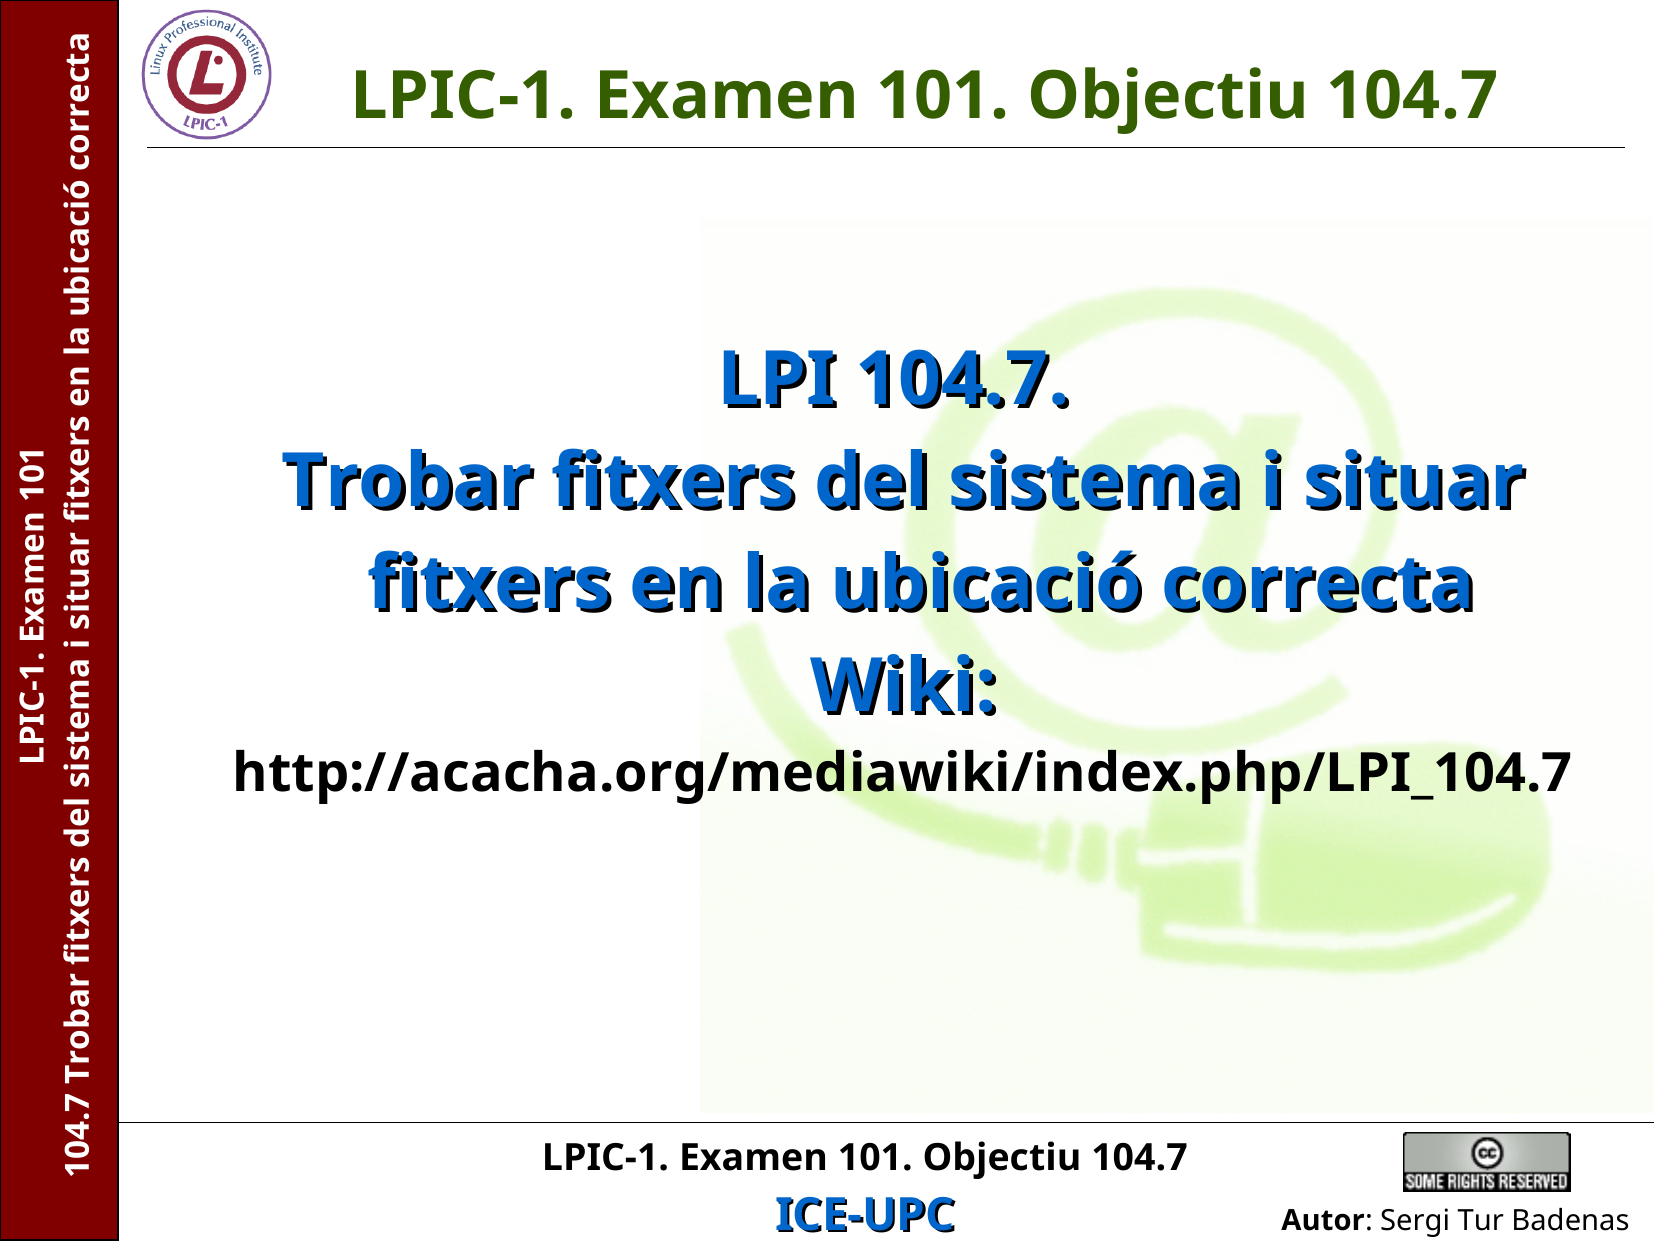

LPIC-1. Examen 101. Objectiu 104.7
# LPI 104.7.
Trobar fitxers del sistema i situar fitxers en la ubicació correcta
Wiki:
http://acacha.org/mediawiki/index.php/LPI_104.7